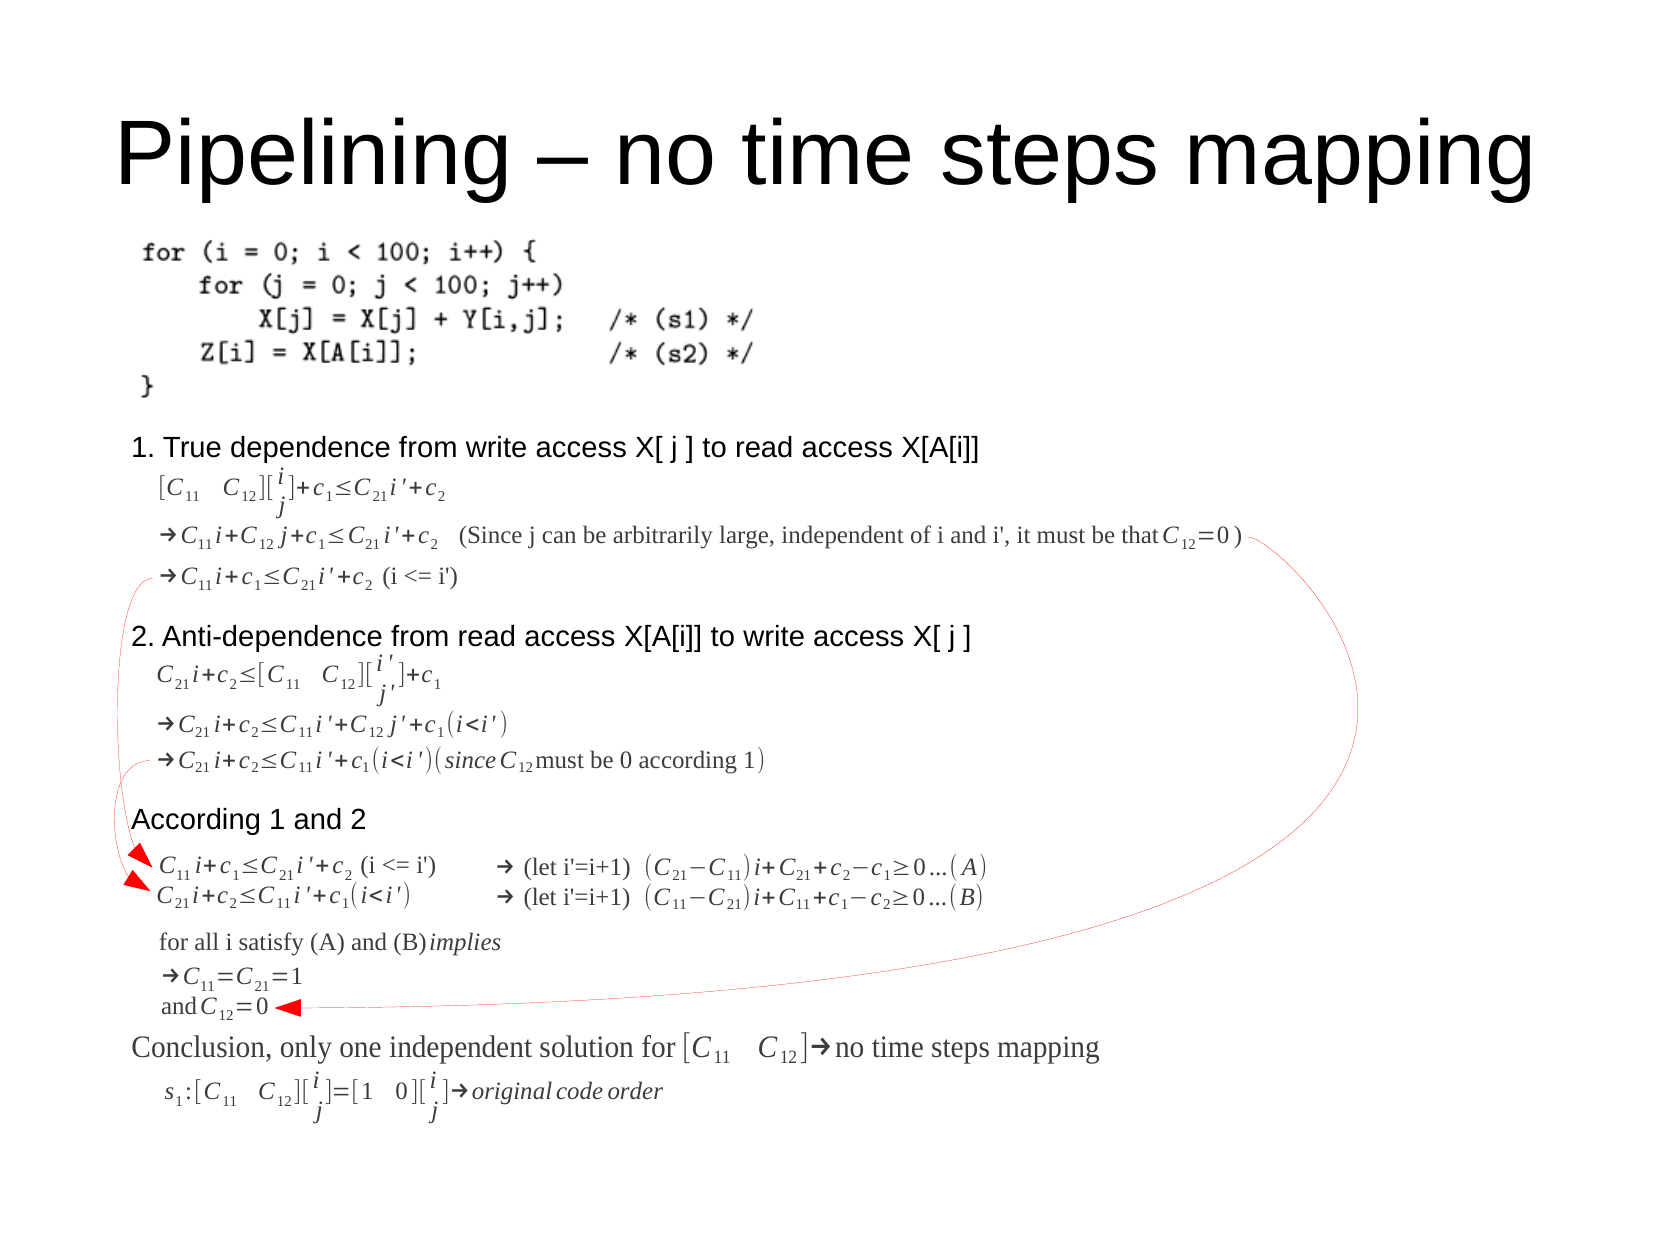

# Pipelining – no time steps mapping
1. True dependence from write access X[ j ] to read access X[A[i]]
2. Anti-dependence from read access X[A[i]] to write access X[ j ]
According 1 and 2